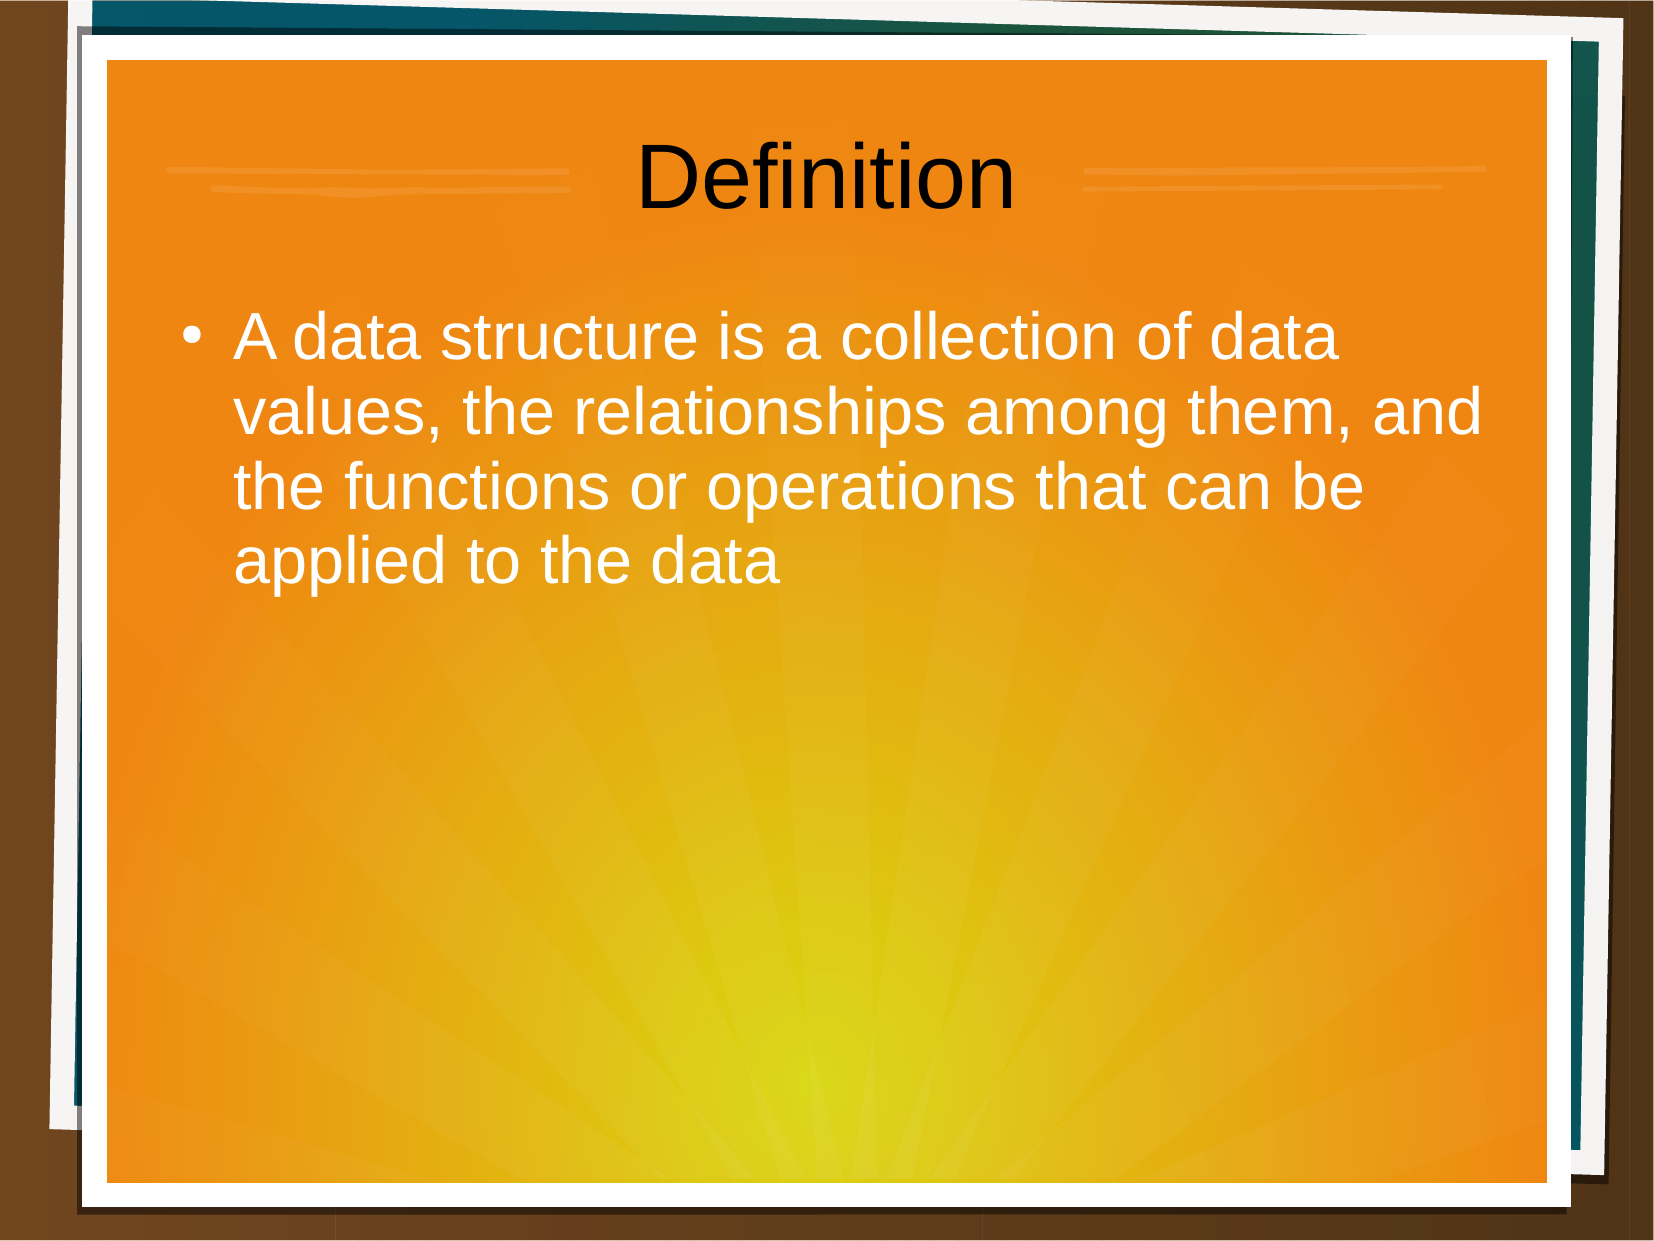

# Definition
A data structure is a collection of data values, the relationships among them, and the functions or operations that can be applied to the data